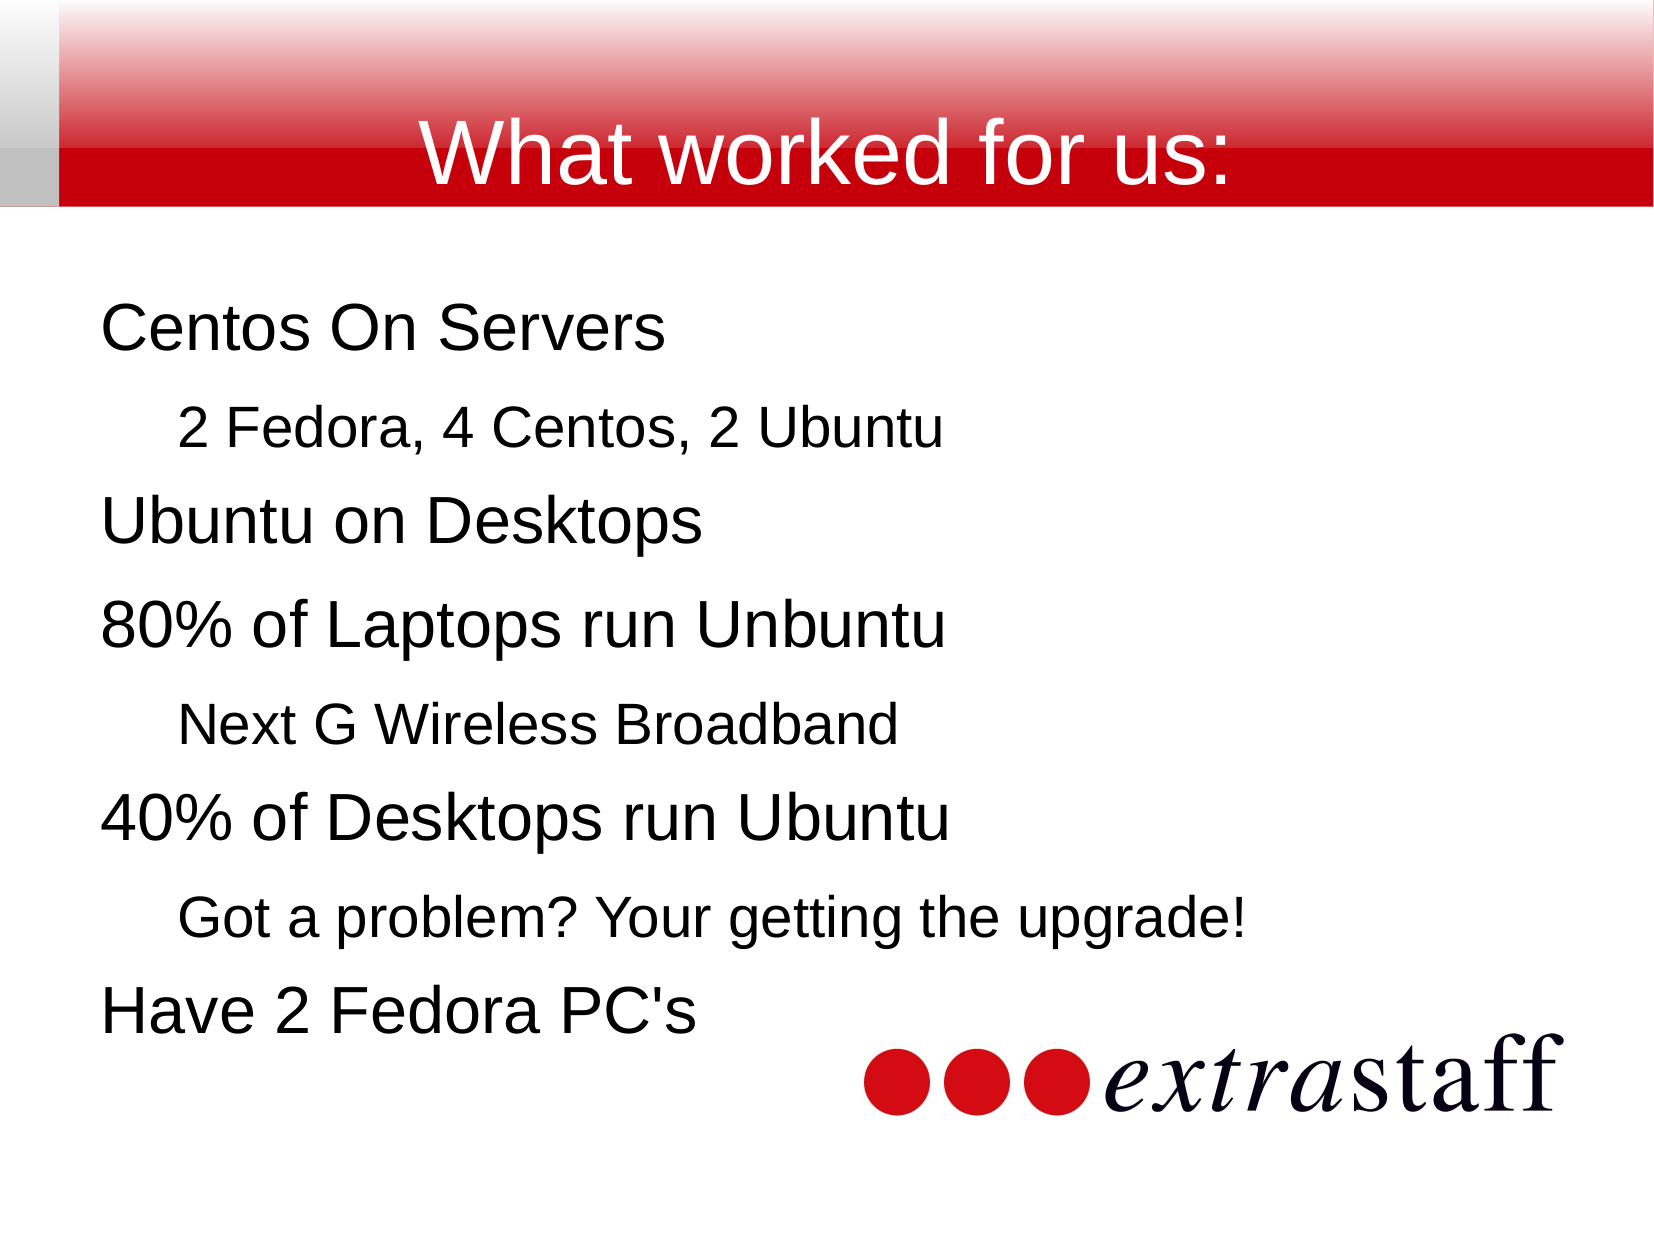

# What worked for us:
Centos On Servers
2 Fedora, 4 Centos, 2 Ubuntu
Ubuntu on Desktops
80% of Laptops run Unbuntu
Next G Wireless Broadband
40% of Desktops run Ubuntu
Got a problem? Your getting the upgrade!
Have 2 Fedora PC's